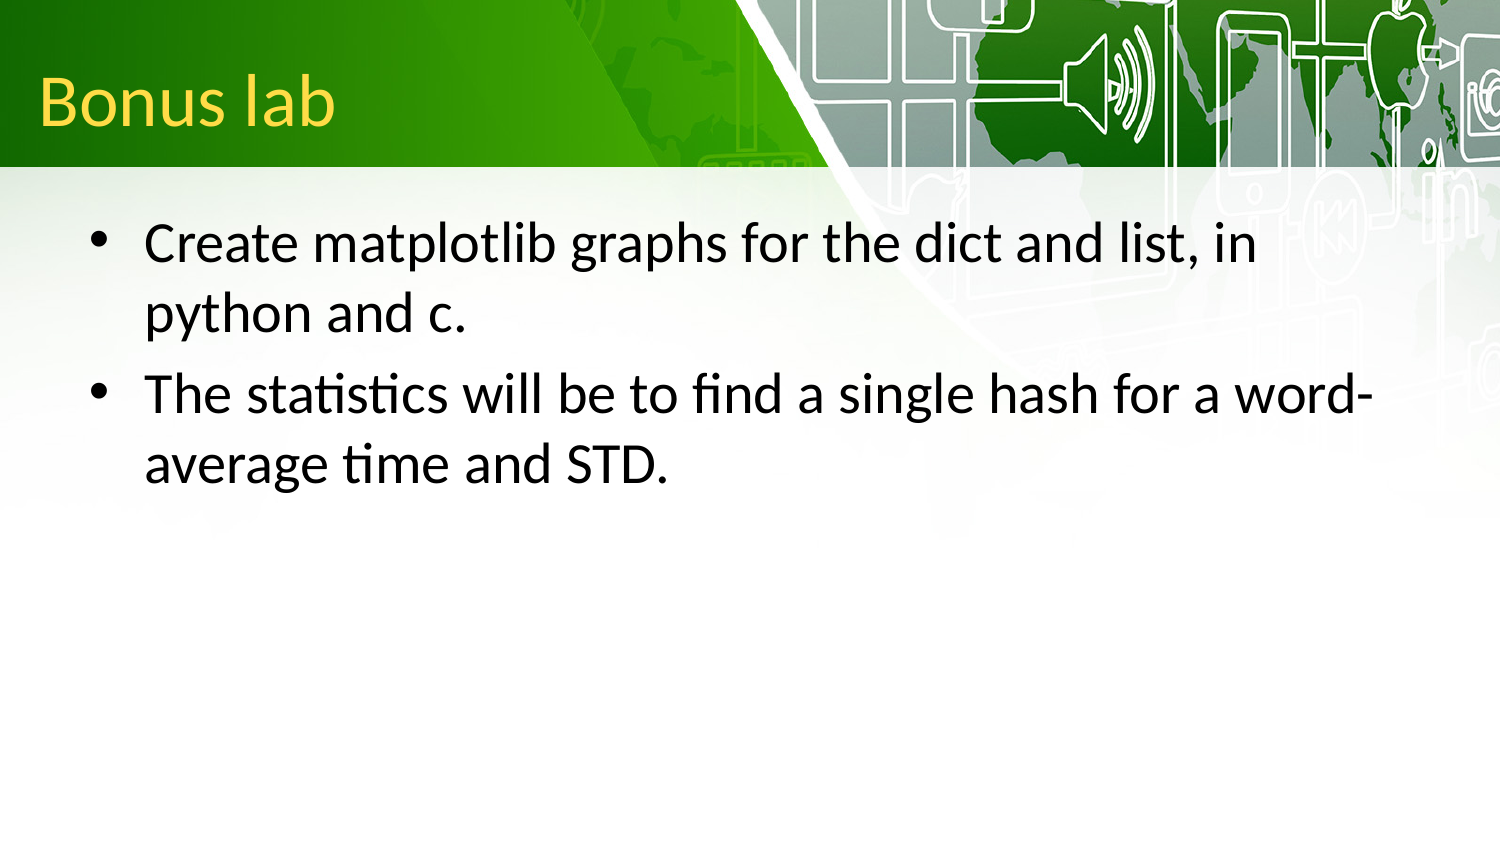

# Bonus lab
Create matplotlib graphs for the dict and list, in python and c.
The statistics will be to find a single hash for a word-average time and STD.